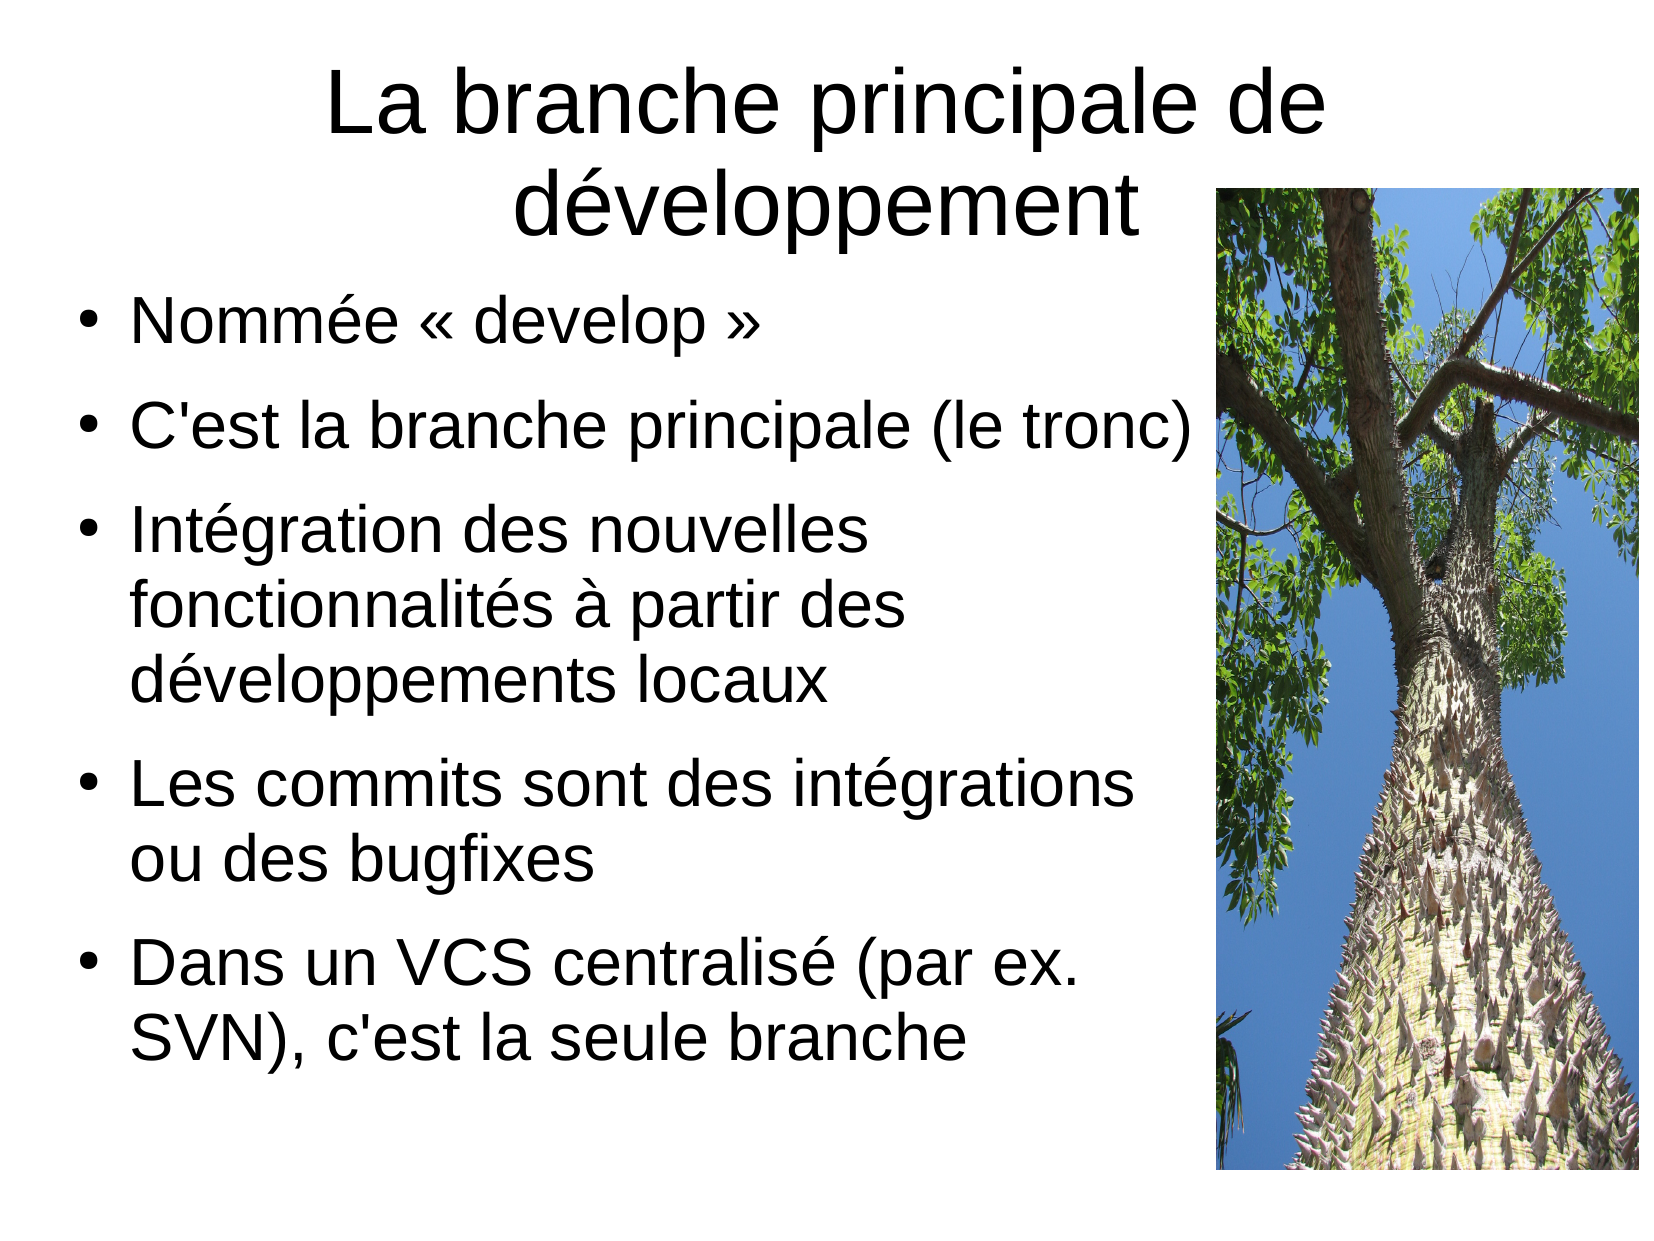

# La branche principale de développement
Nommée « develop »
C'est la branche principale (le tronc)
Intégration des nouvelles fonctionnalités à partir des développements locaux
Les commits sont des intégrations ou des bugfixes
Dans un VCS centralisé (par ex. SVN), c'est la seule branche